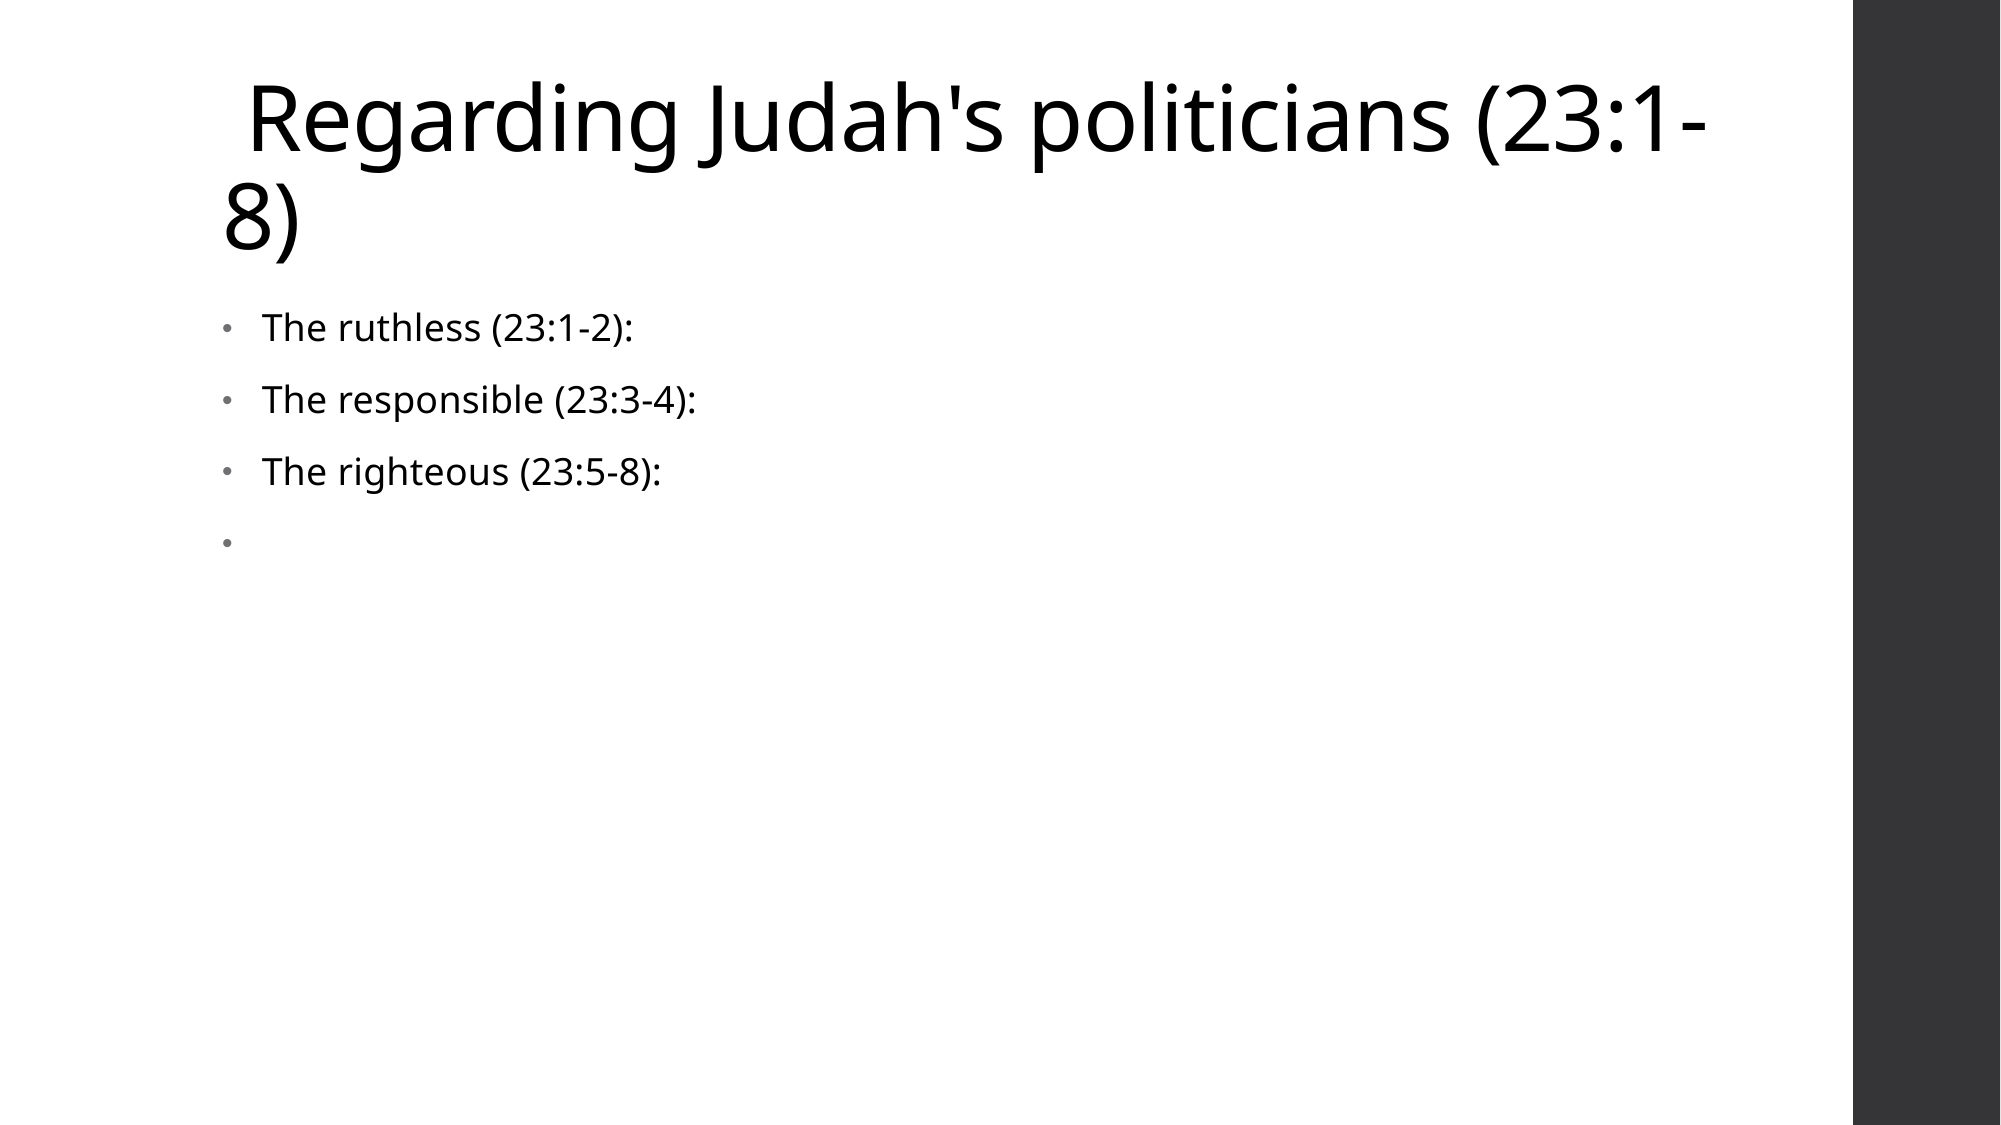

# Regarding Judah's politicians (23:1-8)
 The ruthless (23:1-2):
 The responsible (23:3-4):
 The righteous (23:5-8):